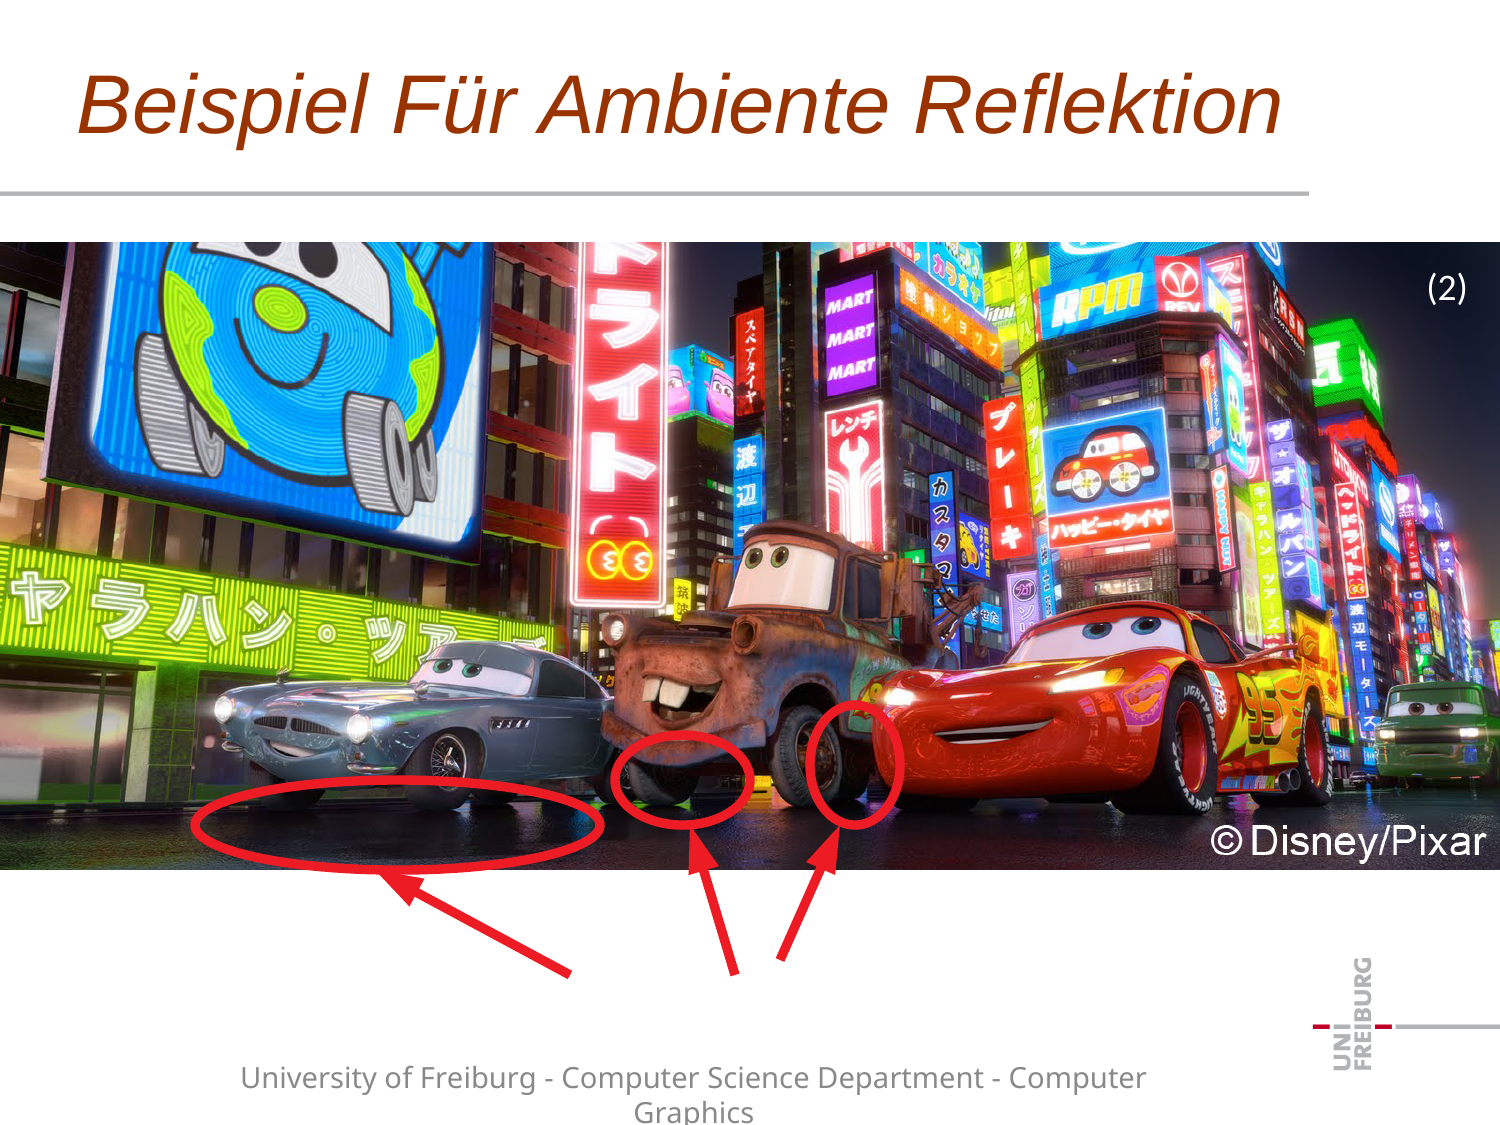

# Beispiel Für Ambiente Reflektion
(2)
10